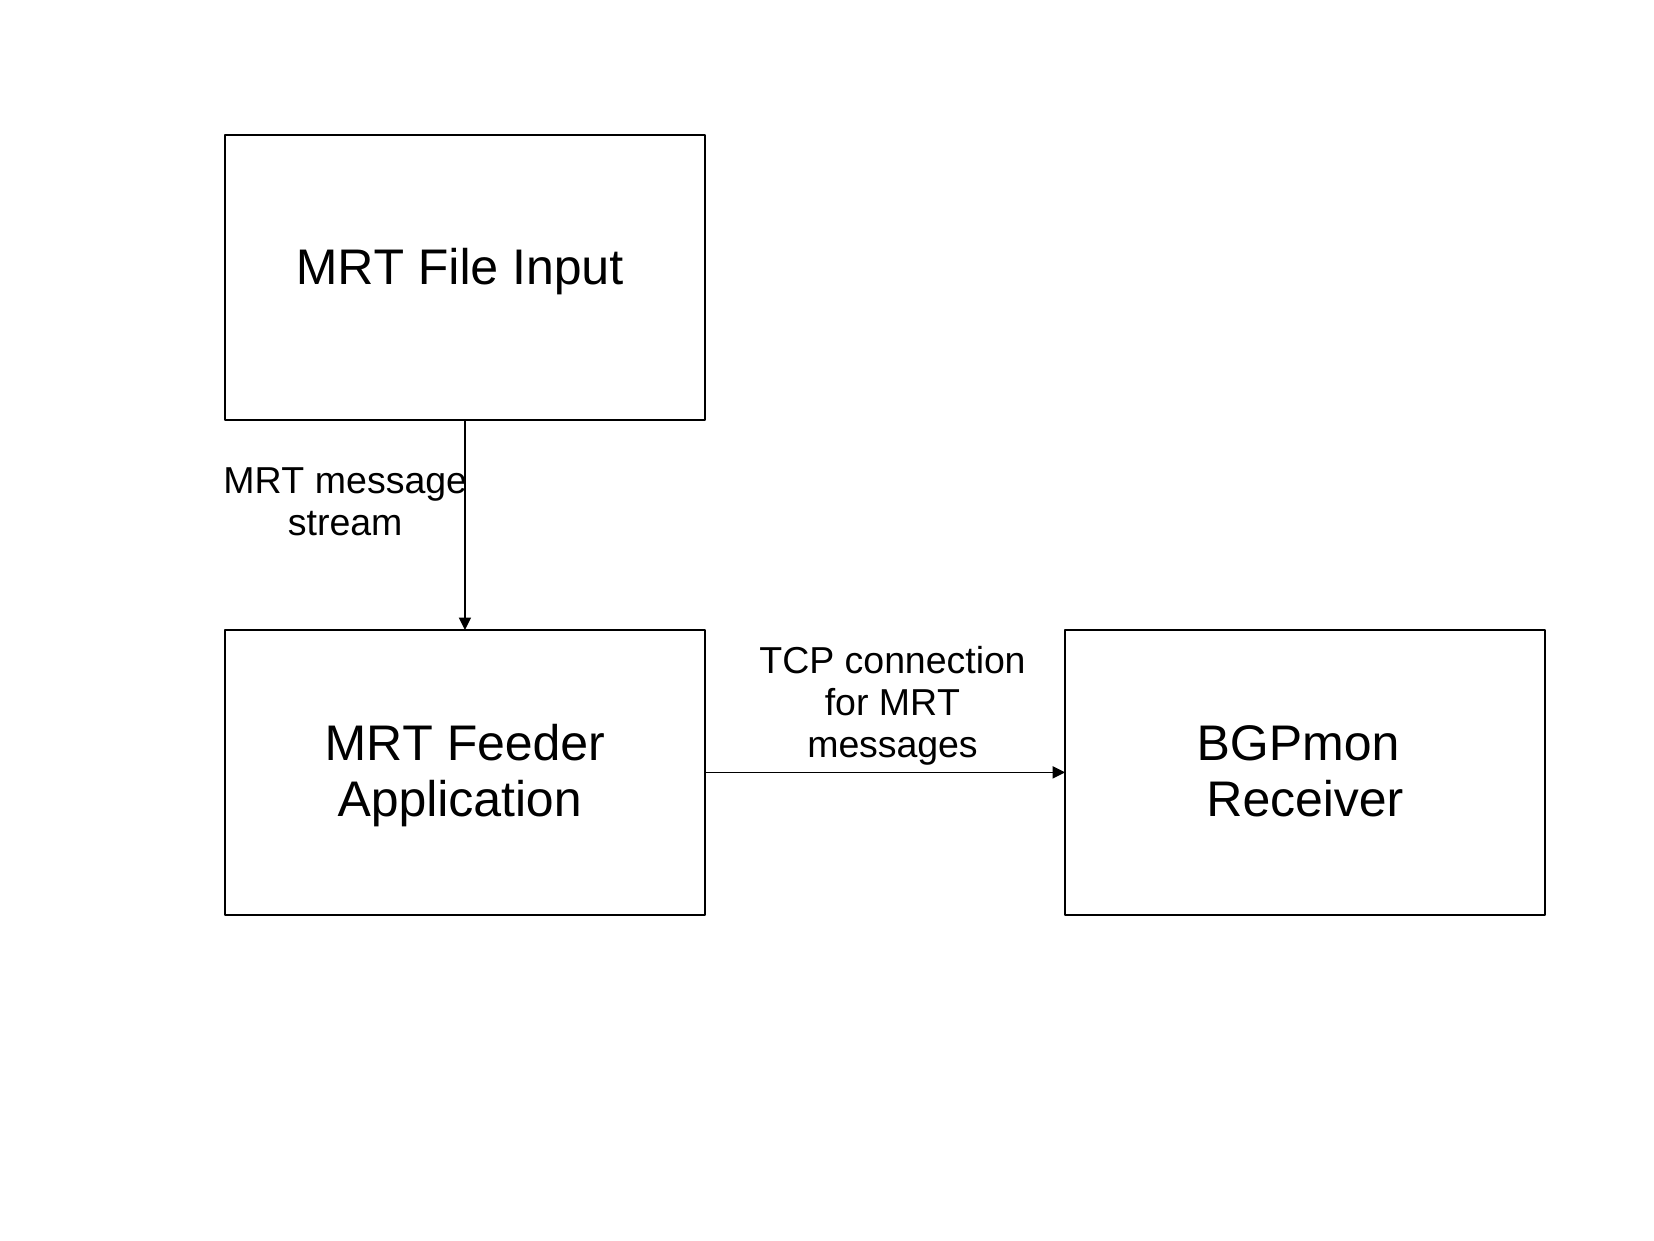

MRT File Input
MRT message stream
TCP connection for MRT messages
MRT Feeder Application
BGPmon
Receiver